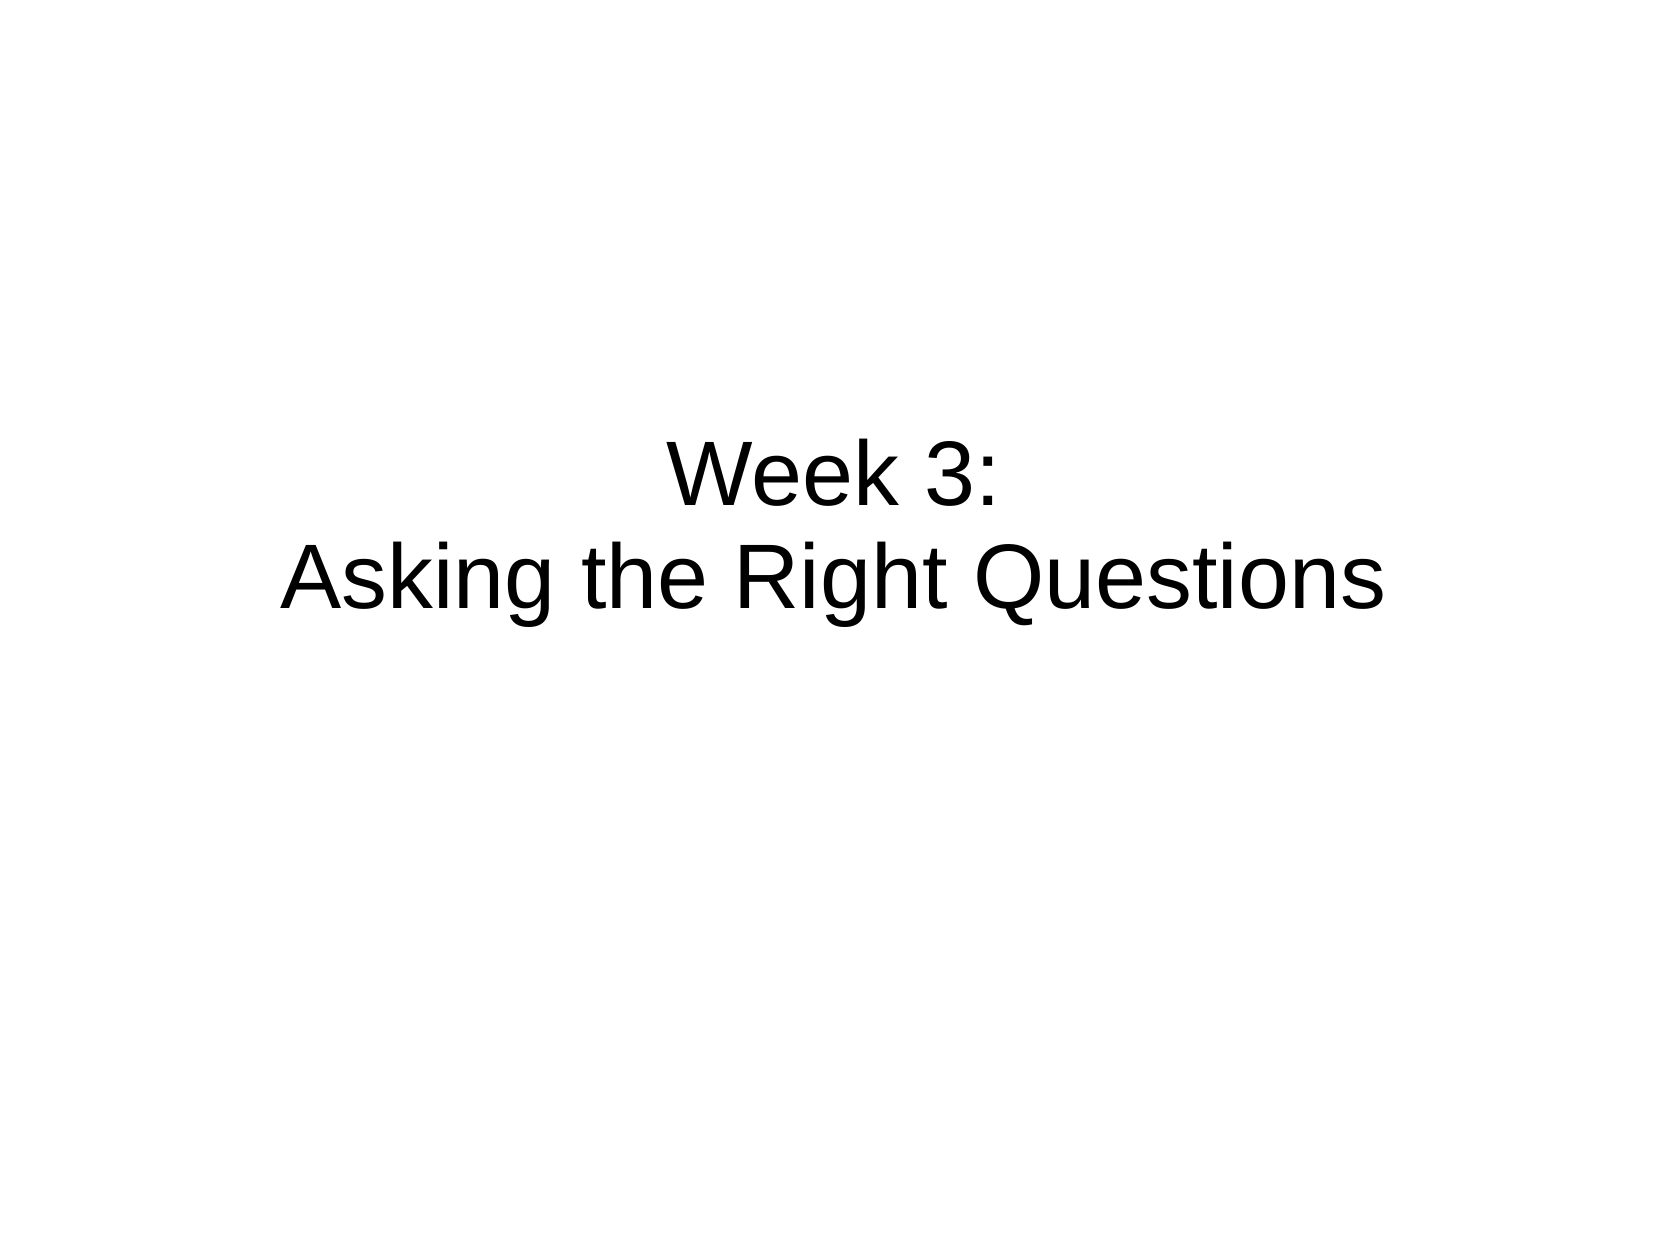

# Week 3:
Asking the Right Questions